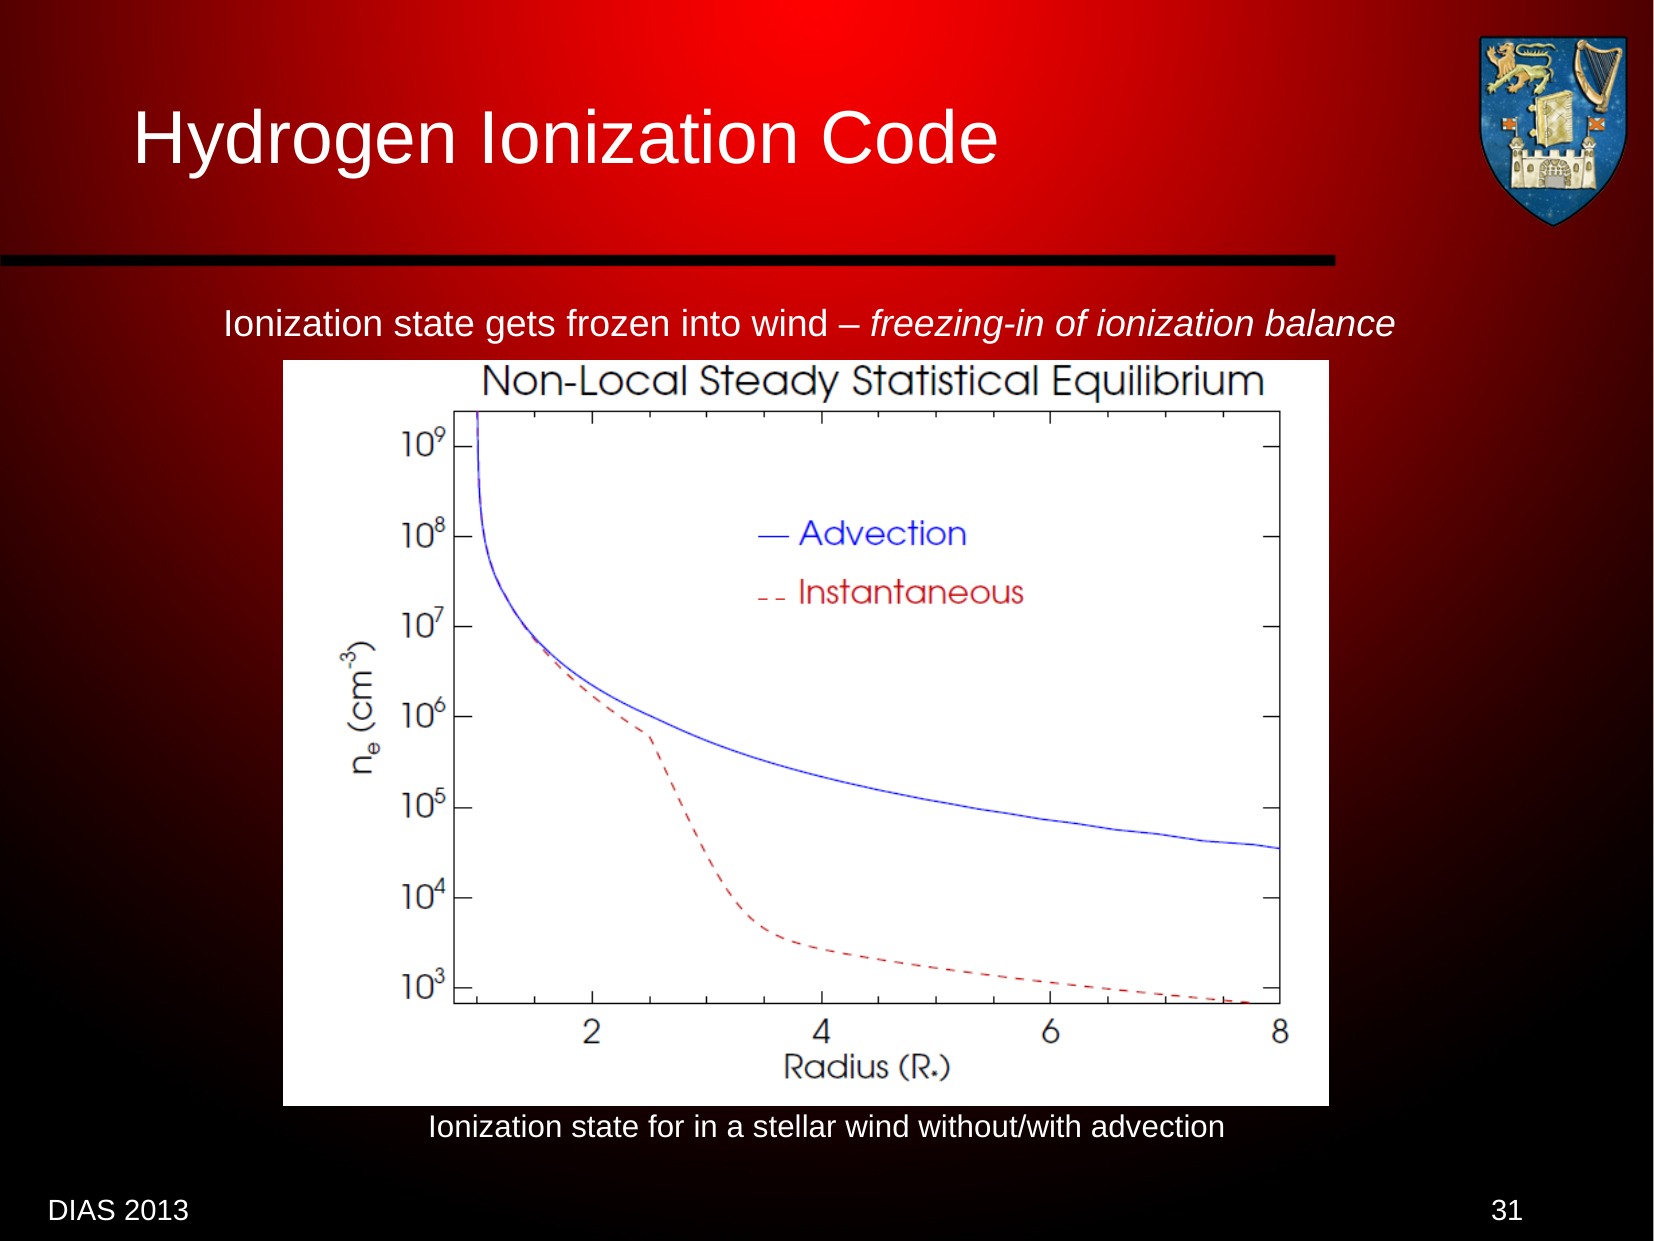

Hydrogen Ionization Code
Ionization state gets frozen into wind – freezing-in of ionization balance
Ionization state for in a stellar wind without/with advection
October 3-5 2012
Radio
 DIAS 2013					 	 		 										31